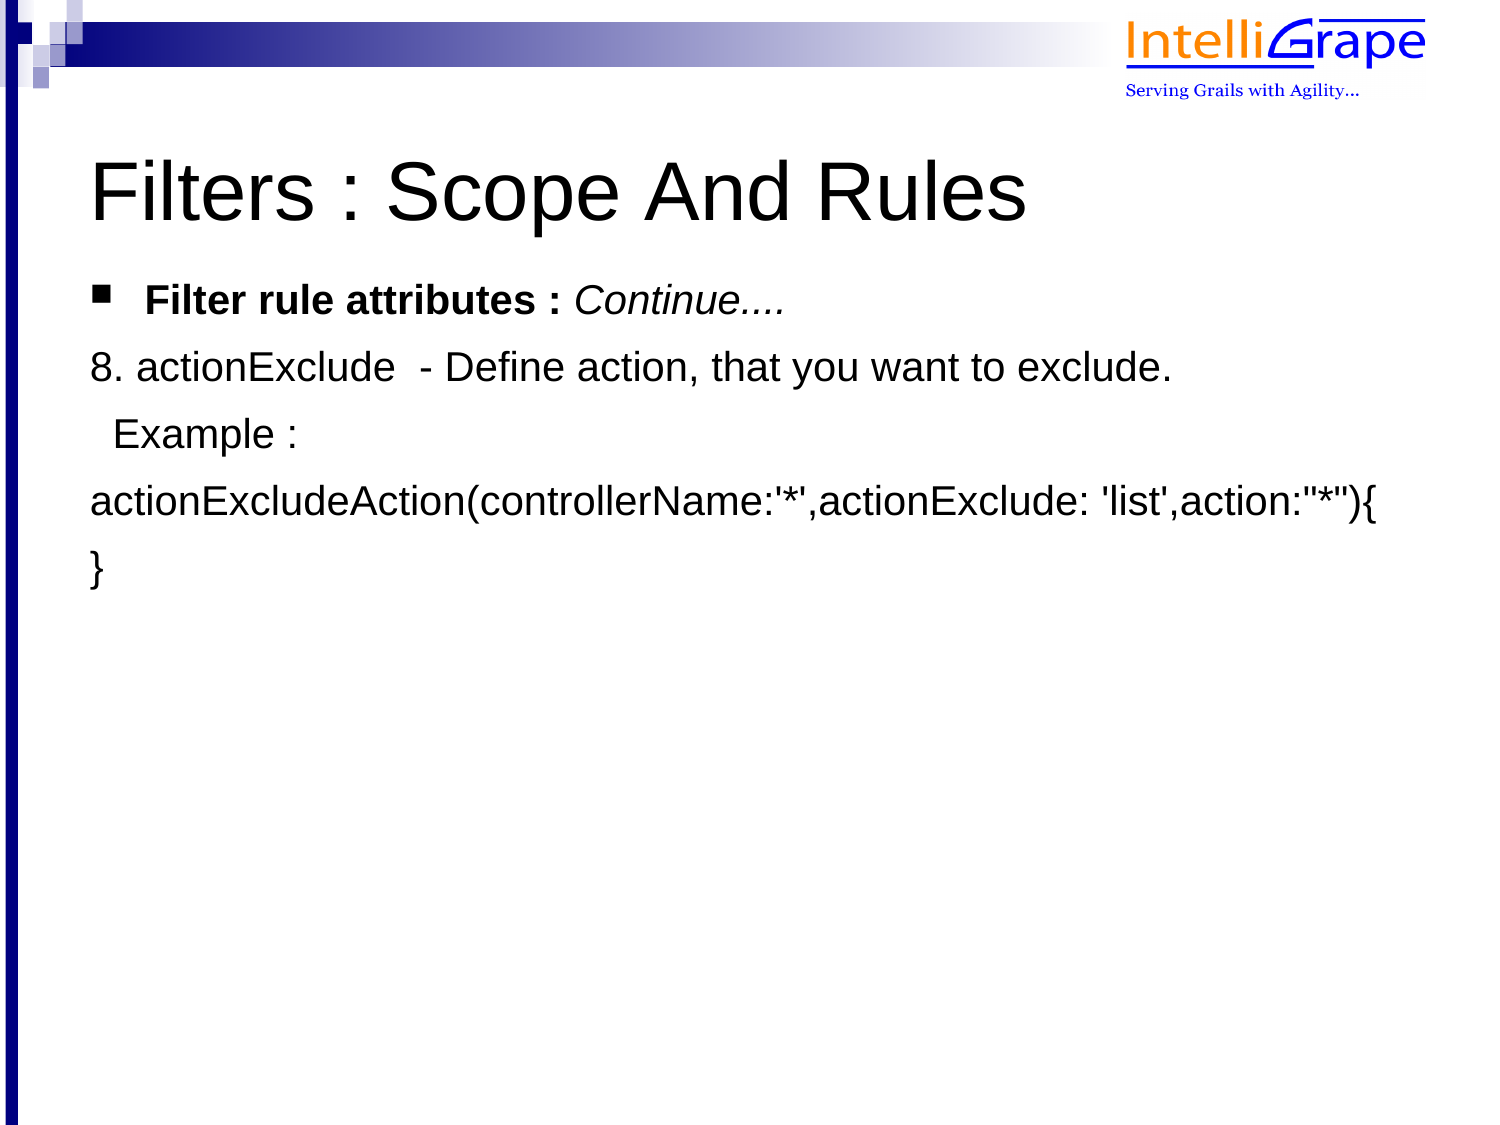

# Filters : Scope And Rules
Filter rule attributes : Continue....
8. actionExclude - Define action, that you want to exclude.
 Example :
actionExcludeAction(controllerName:'*',actionExclude: 'list',action:"*"){
}